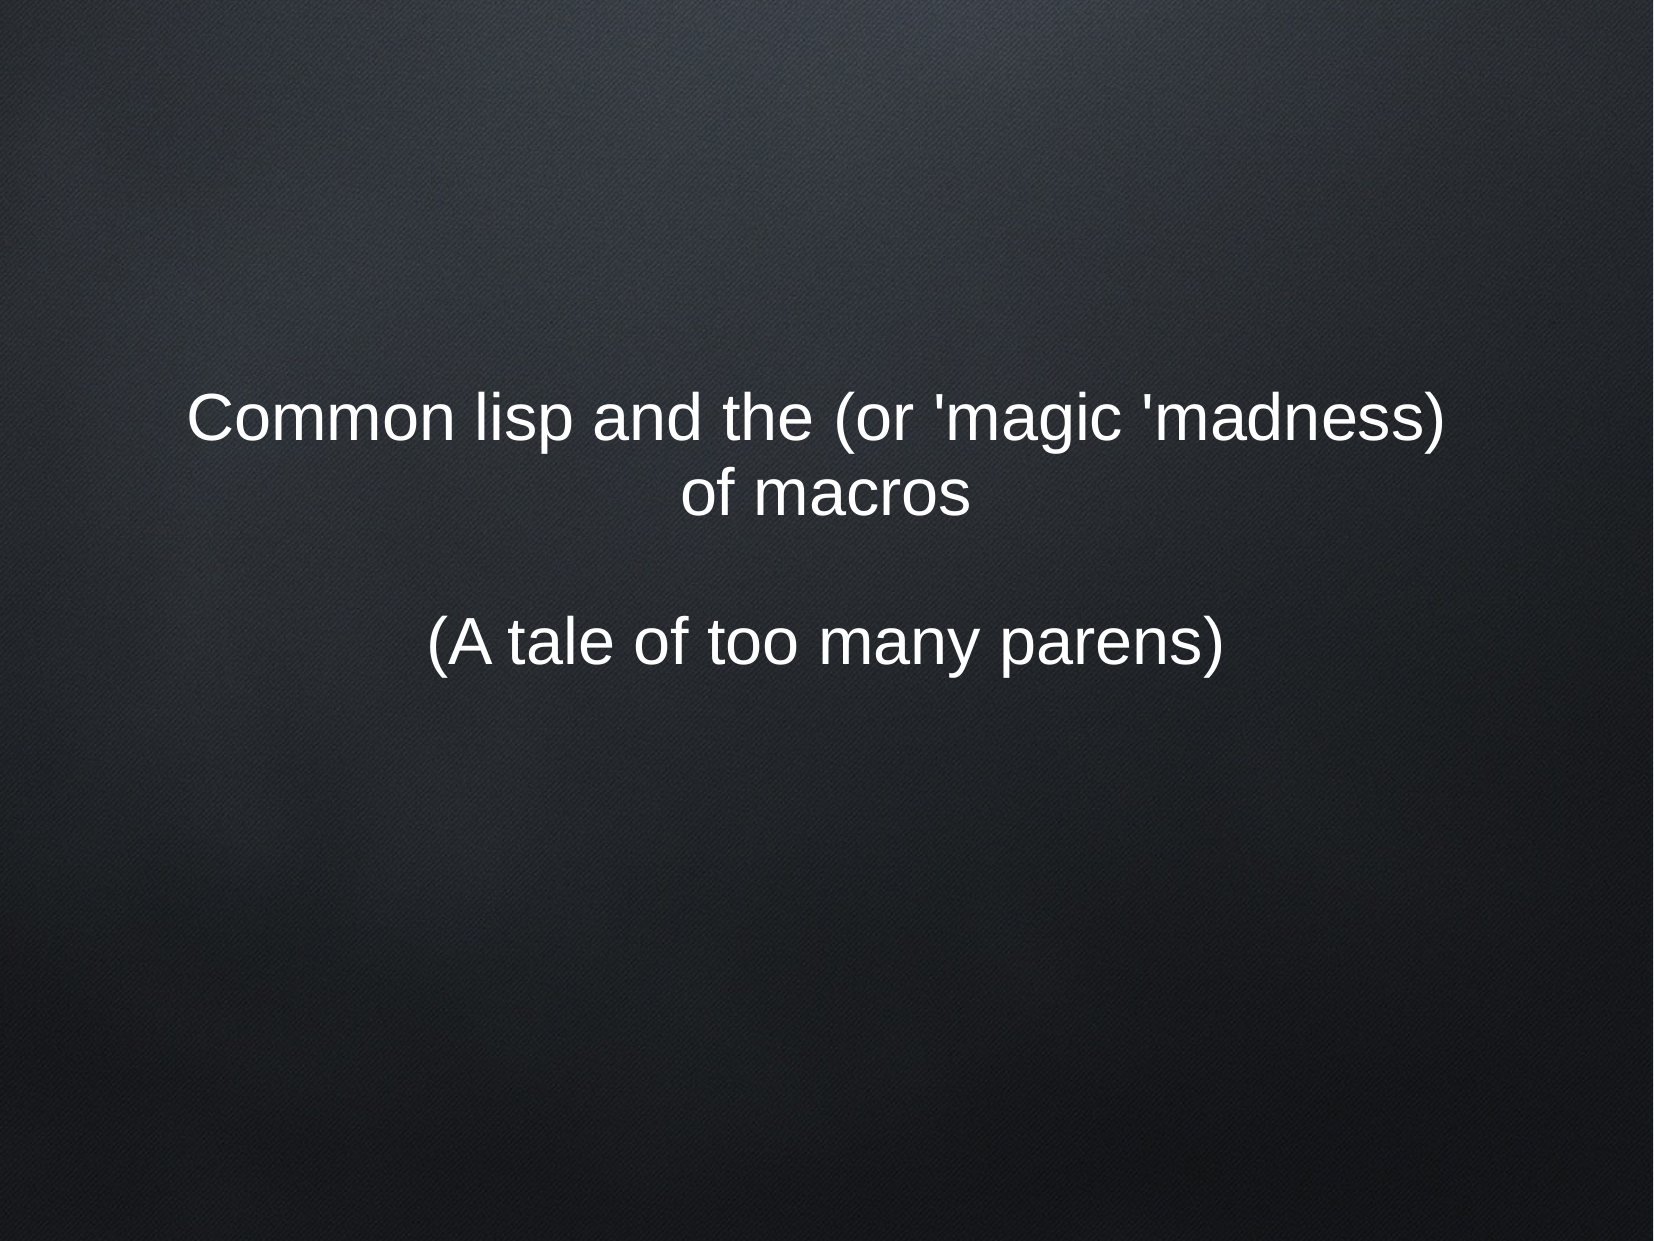

# Common lisp and the (or 'magic 'madness)
of macros
(A tale of too many parens)